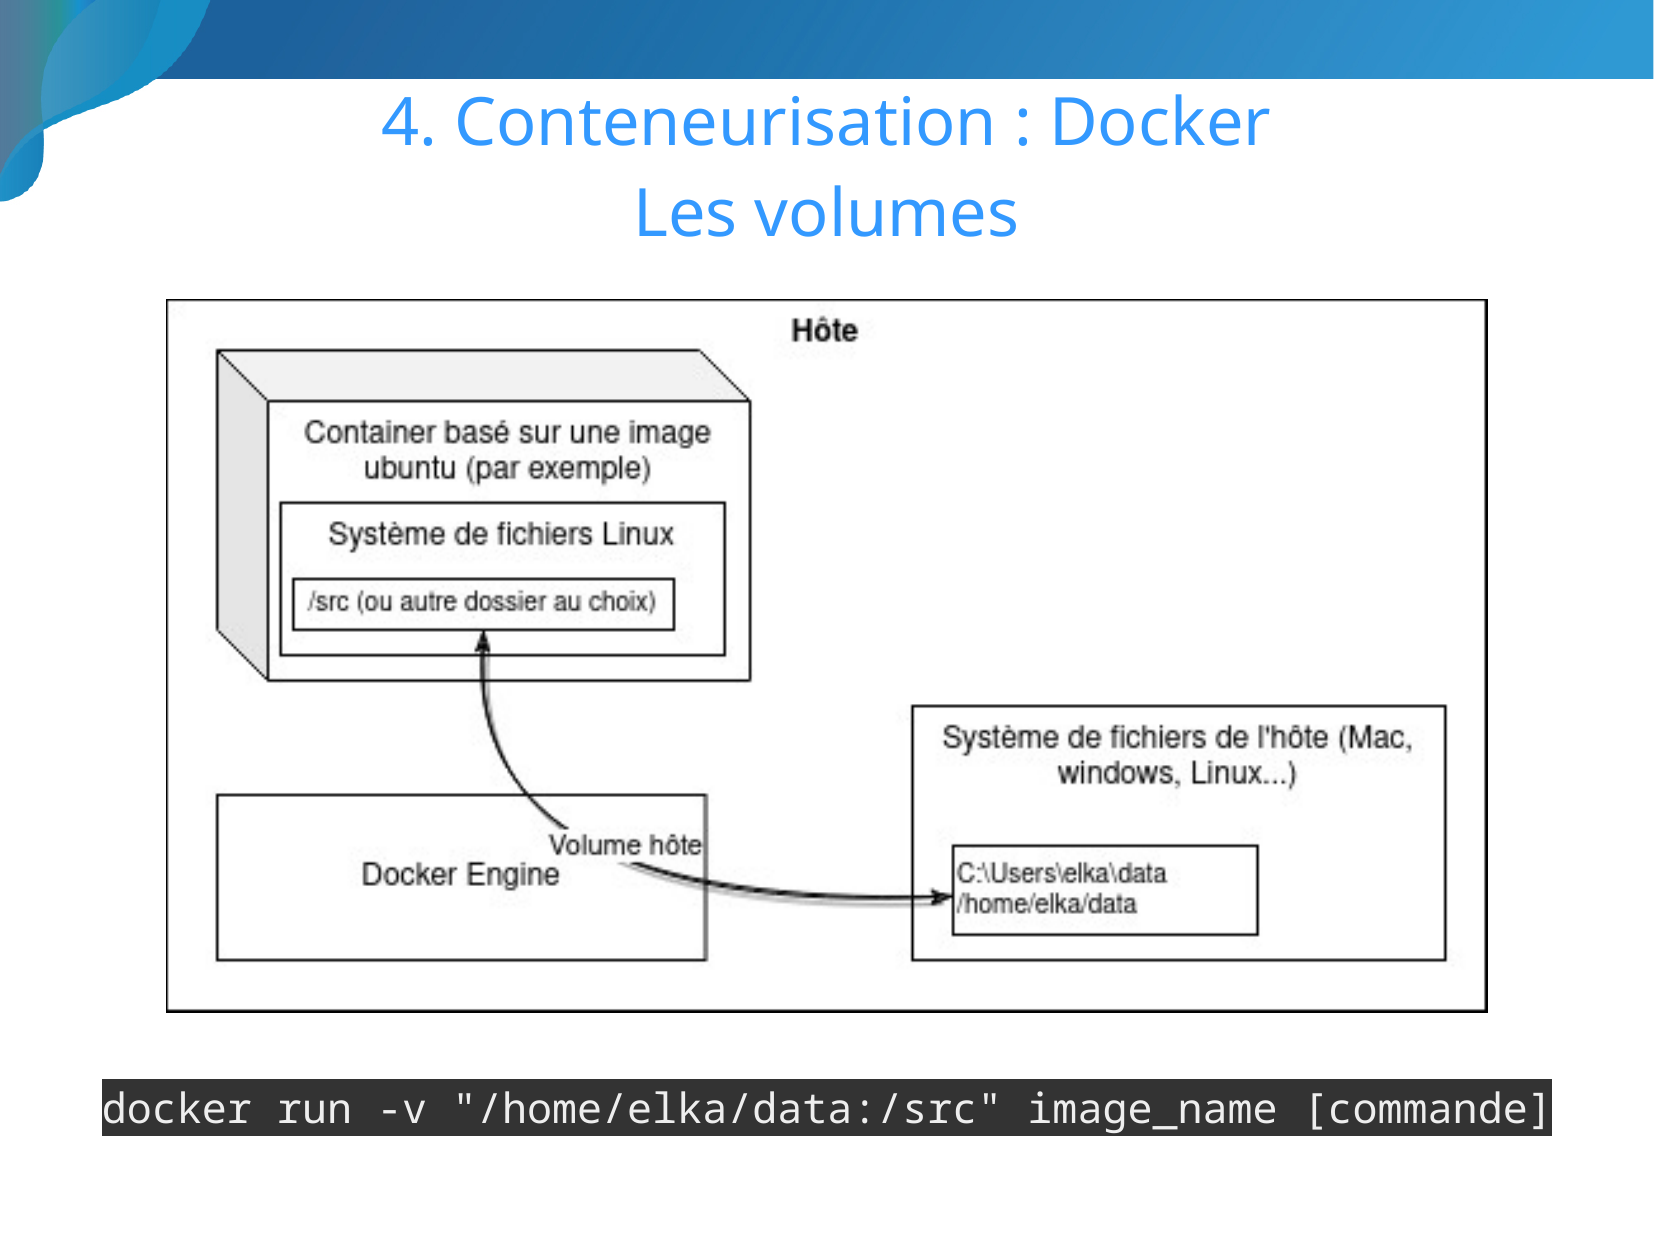

4. Conteneurisation : Docker
Les volumes
# docker run -v "/home/elka/data:/src" image_name [commande]